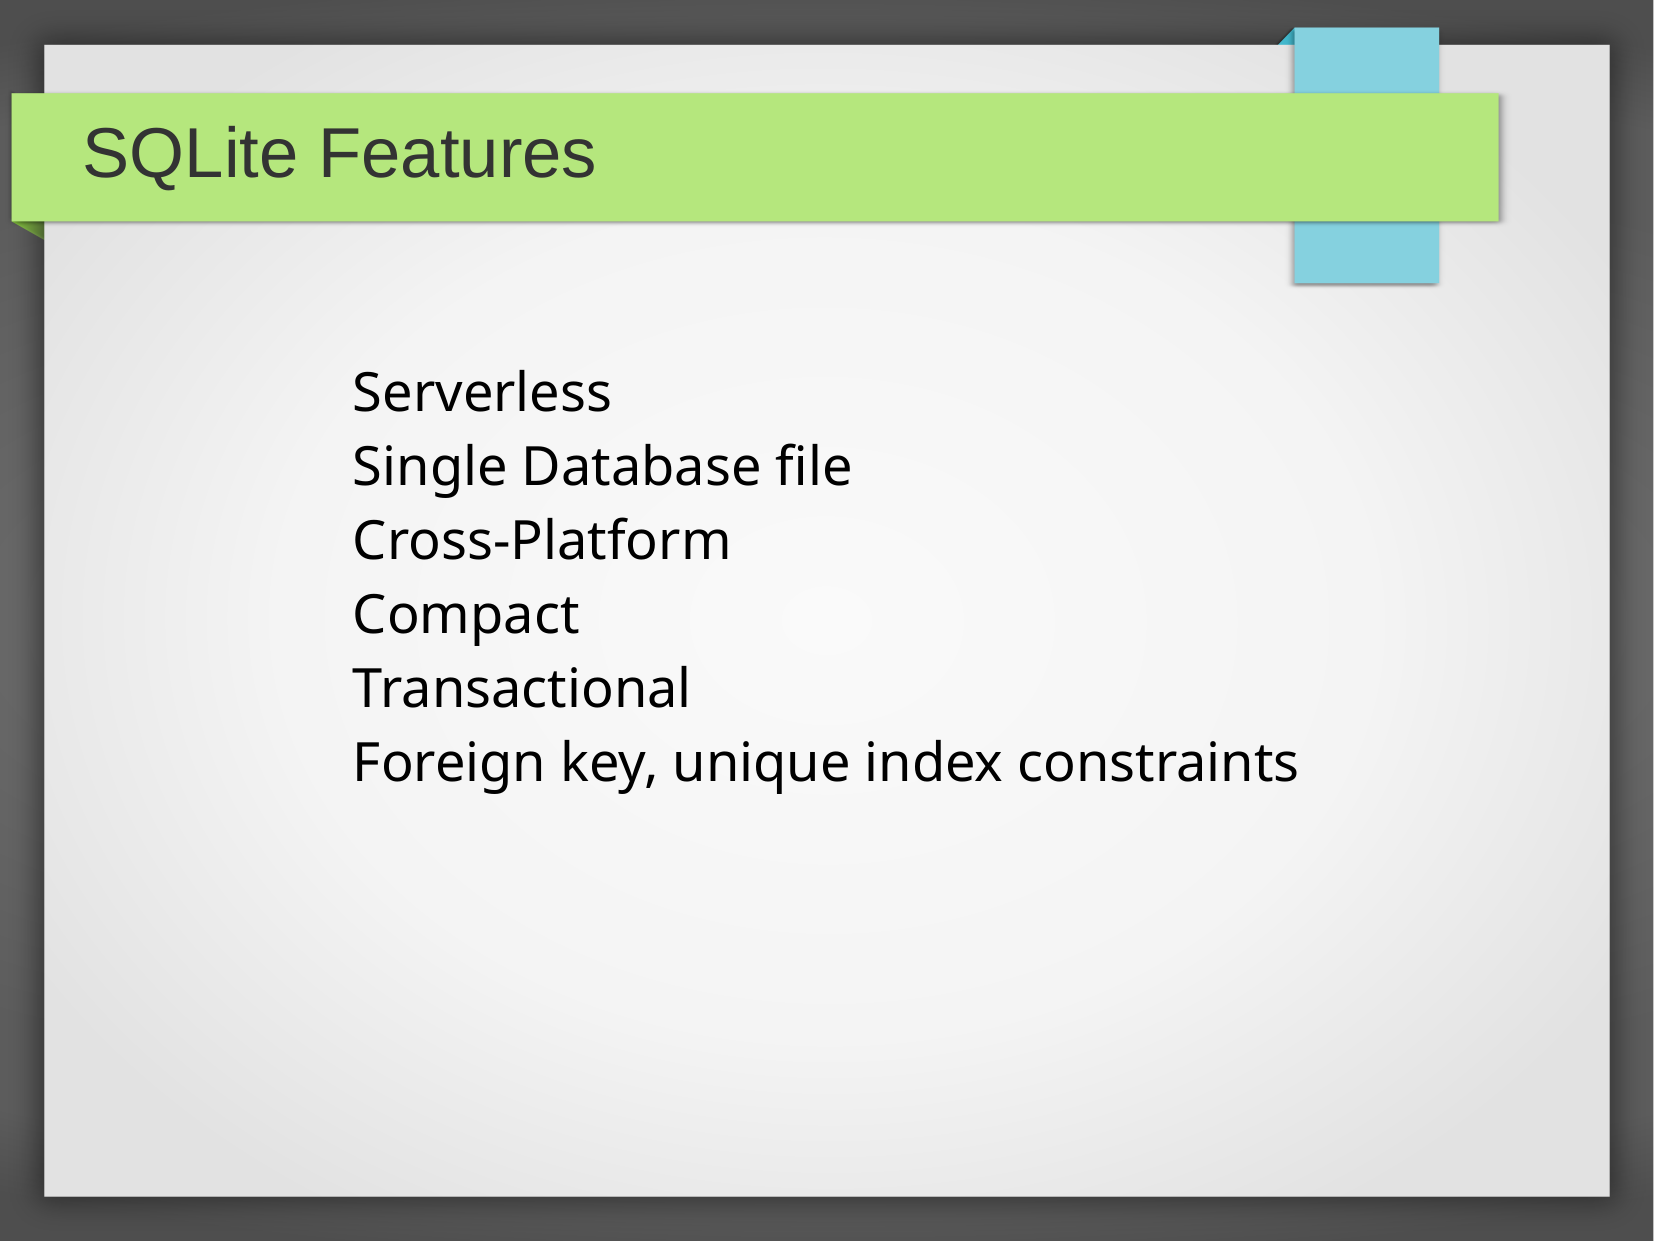

# SQLite Features
Serverless
Single Database file
Cross-Platform
Compact
Transactional
Foreign key, unique index constraints